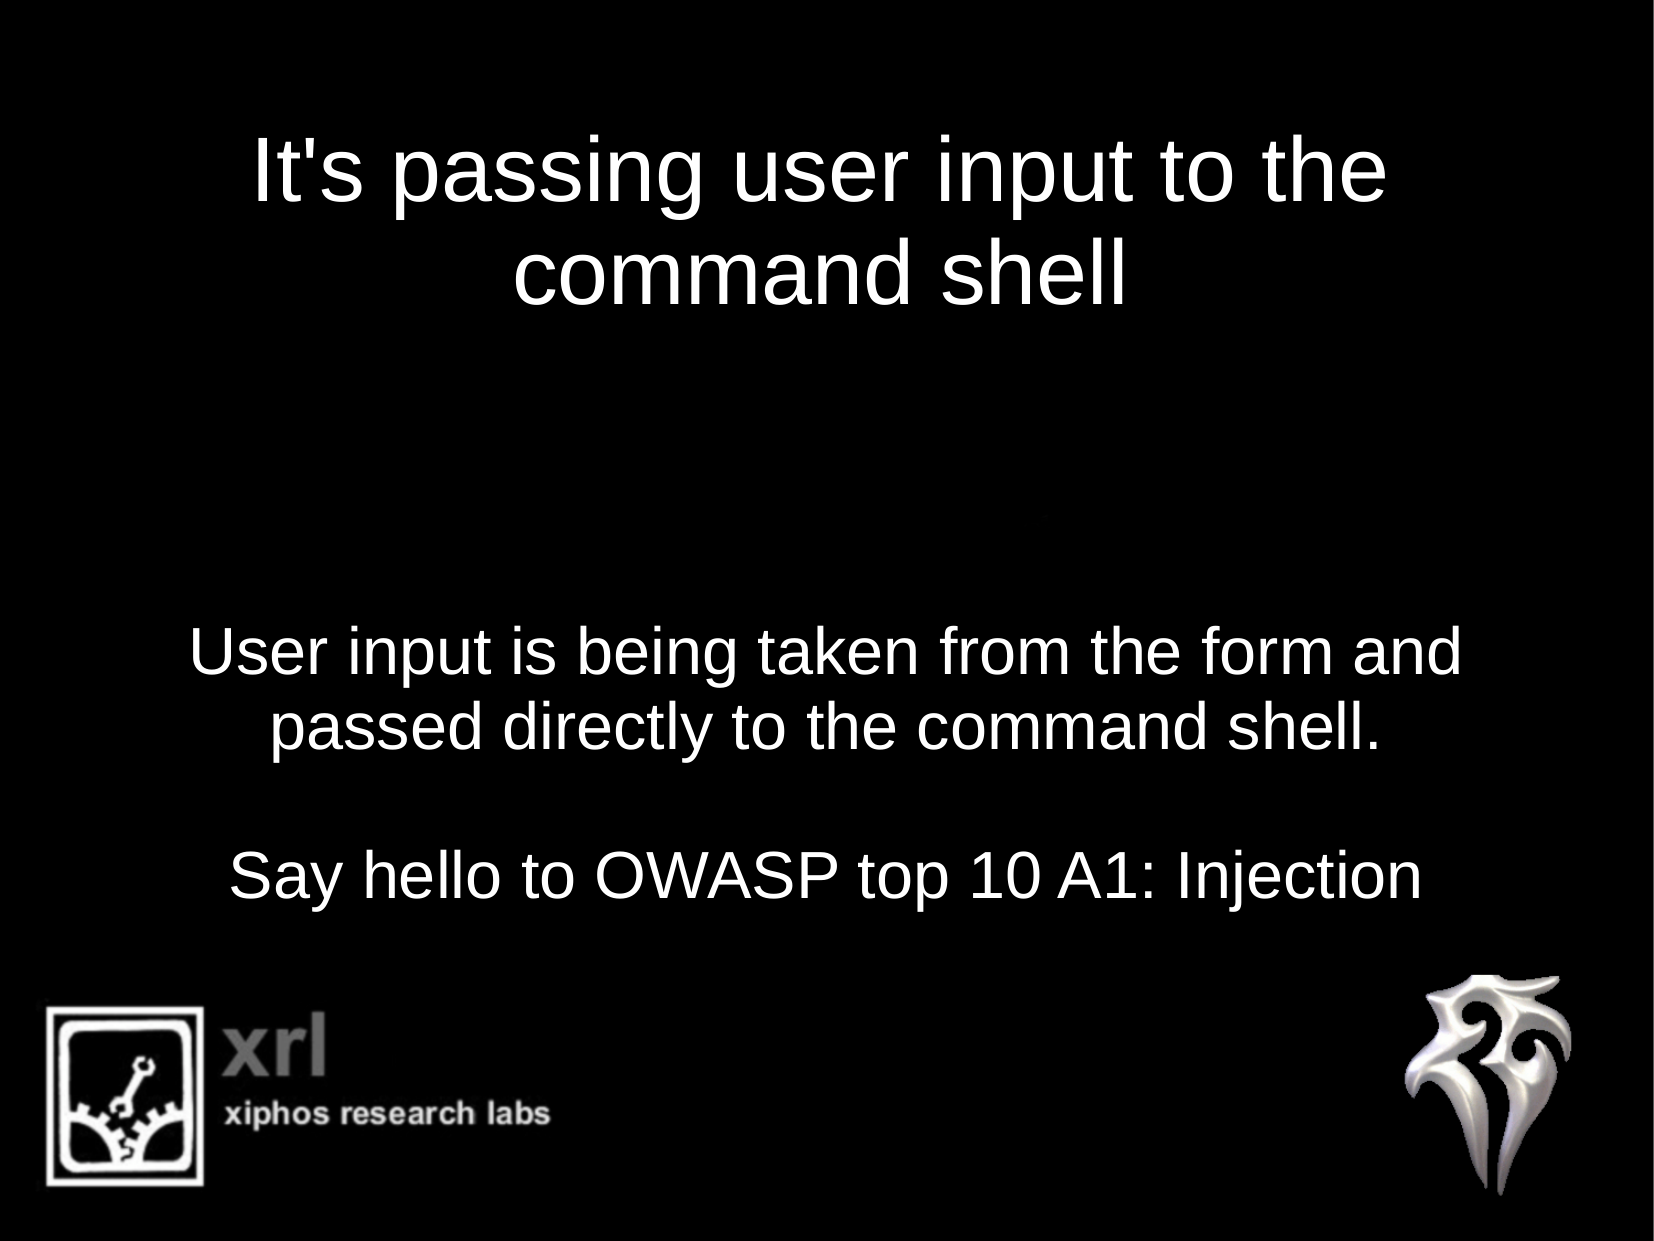

# It's passing user input to the command shell
User input is being taken from the form and passed directly to the command shell.
Say hello to OWASP top 10 A1: Injection